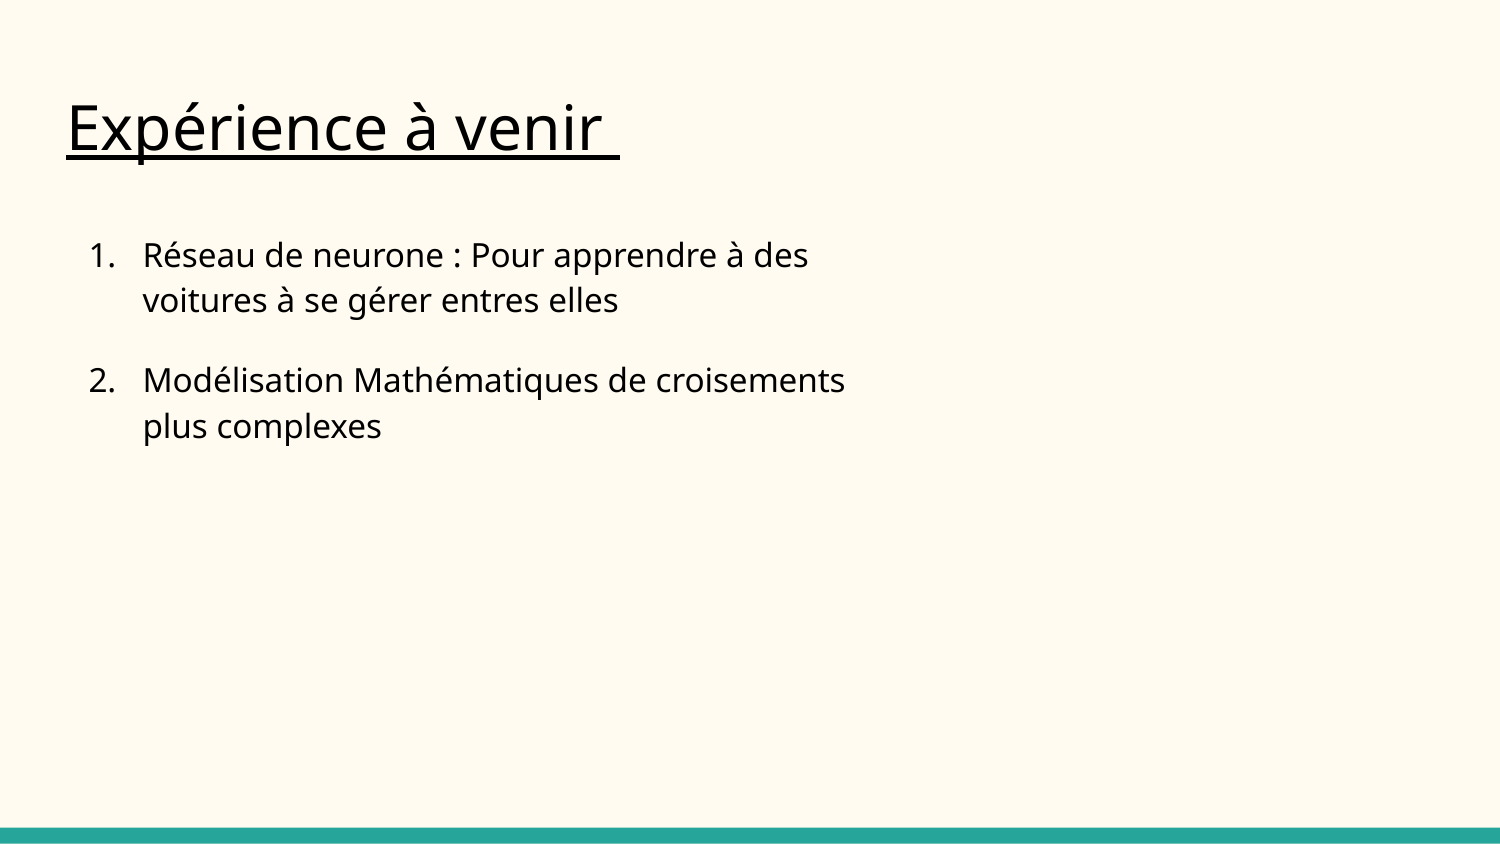

# Expérience à venir
Réseau de neurone : Pour apprendre à des voitures à se gérer entres elles
Modélisation Mathématiques de croisements plus complexes